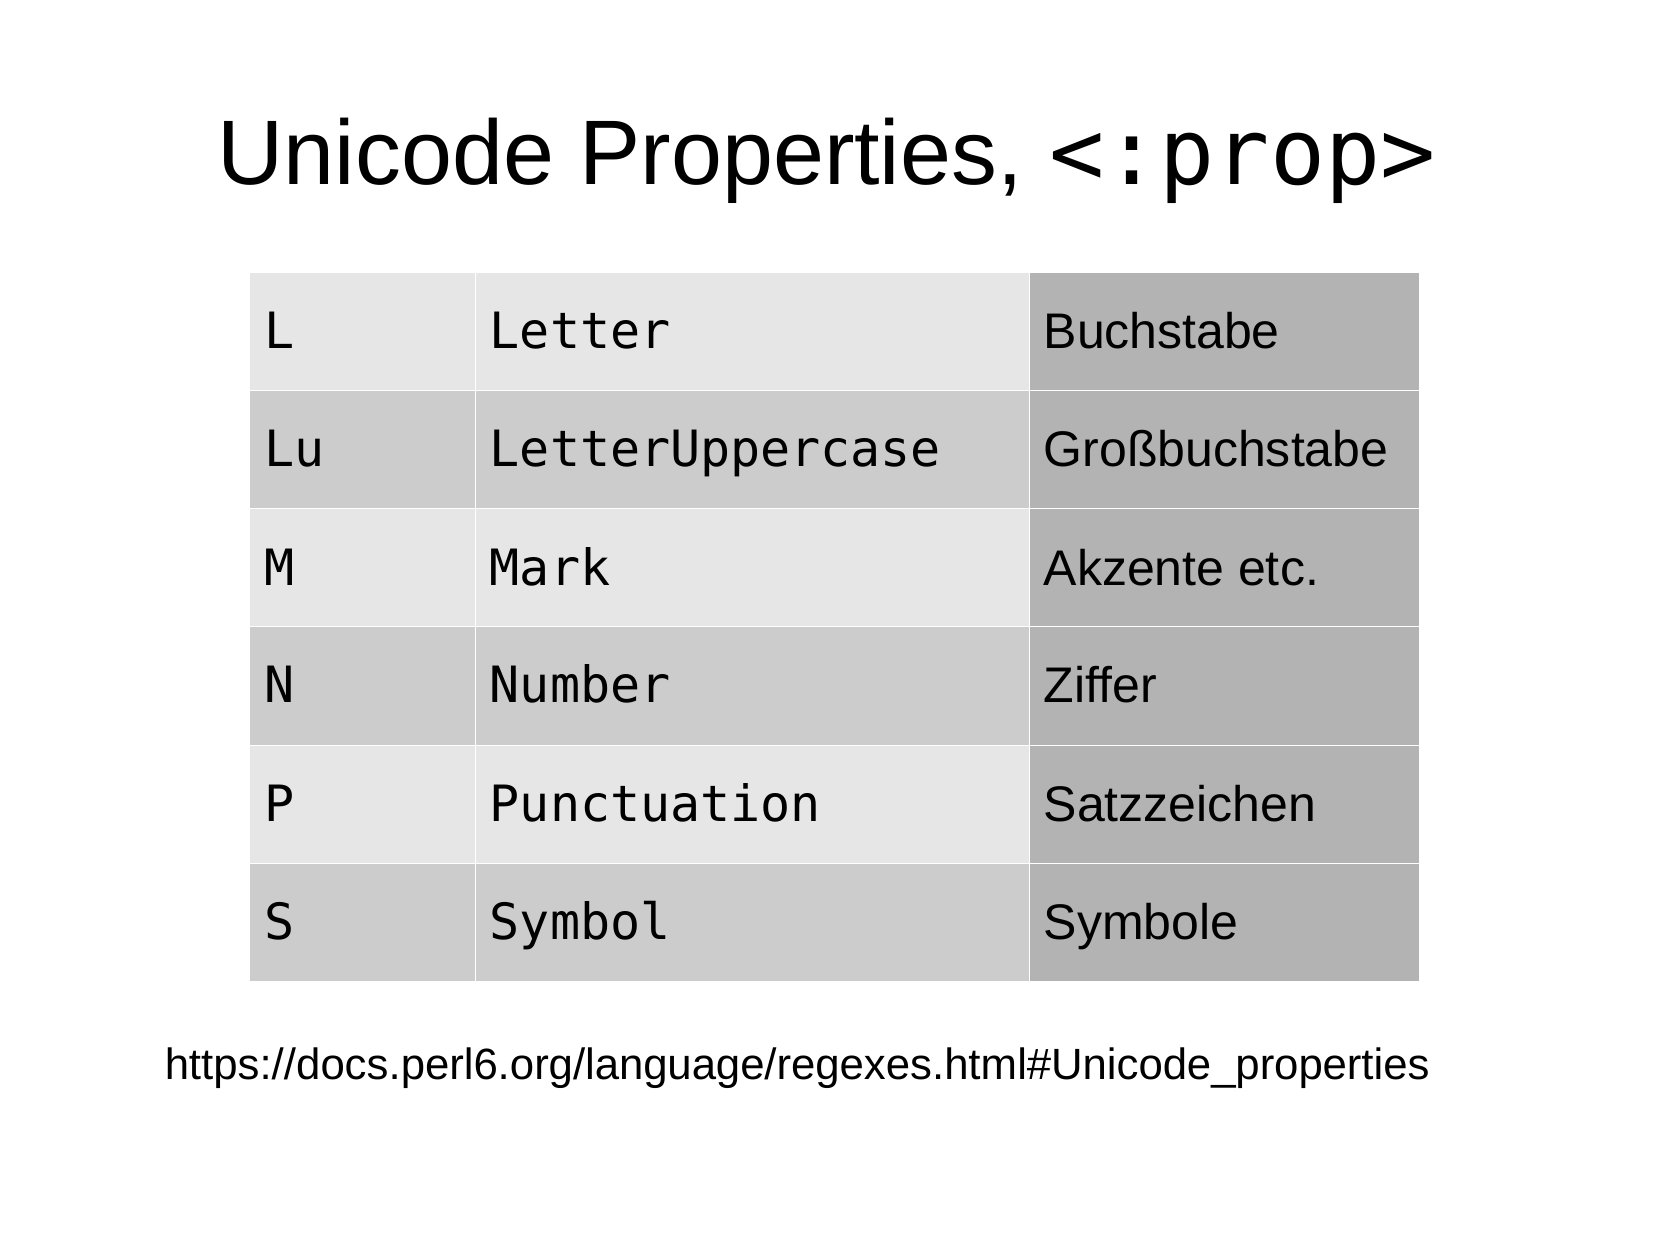

# Unicode Properties, <:prop>
| L | Letter | Buchstabe |
| --- | --- | --- |
| Lu | LetterUppercase | Großbuchstabe |
| M | Mark | Akzente etc. |
| N | Number | Ziffer |
| P | Punctuation | Satzzeichen |
| S | Symbol | Symbole |
https://docs.perl6.org/language/regexes.html#Unicode_properties